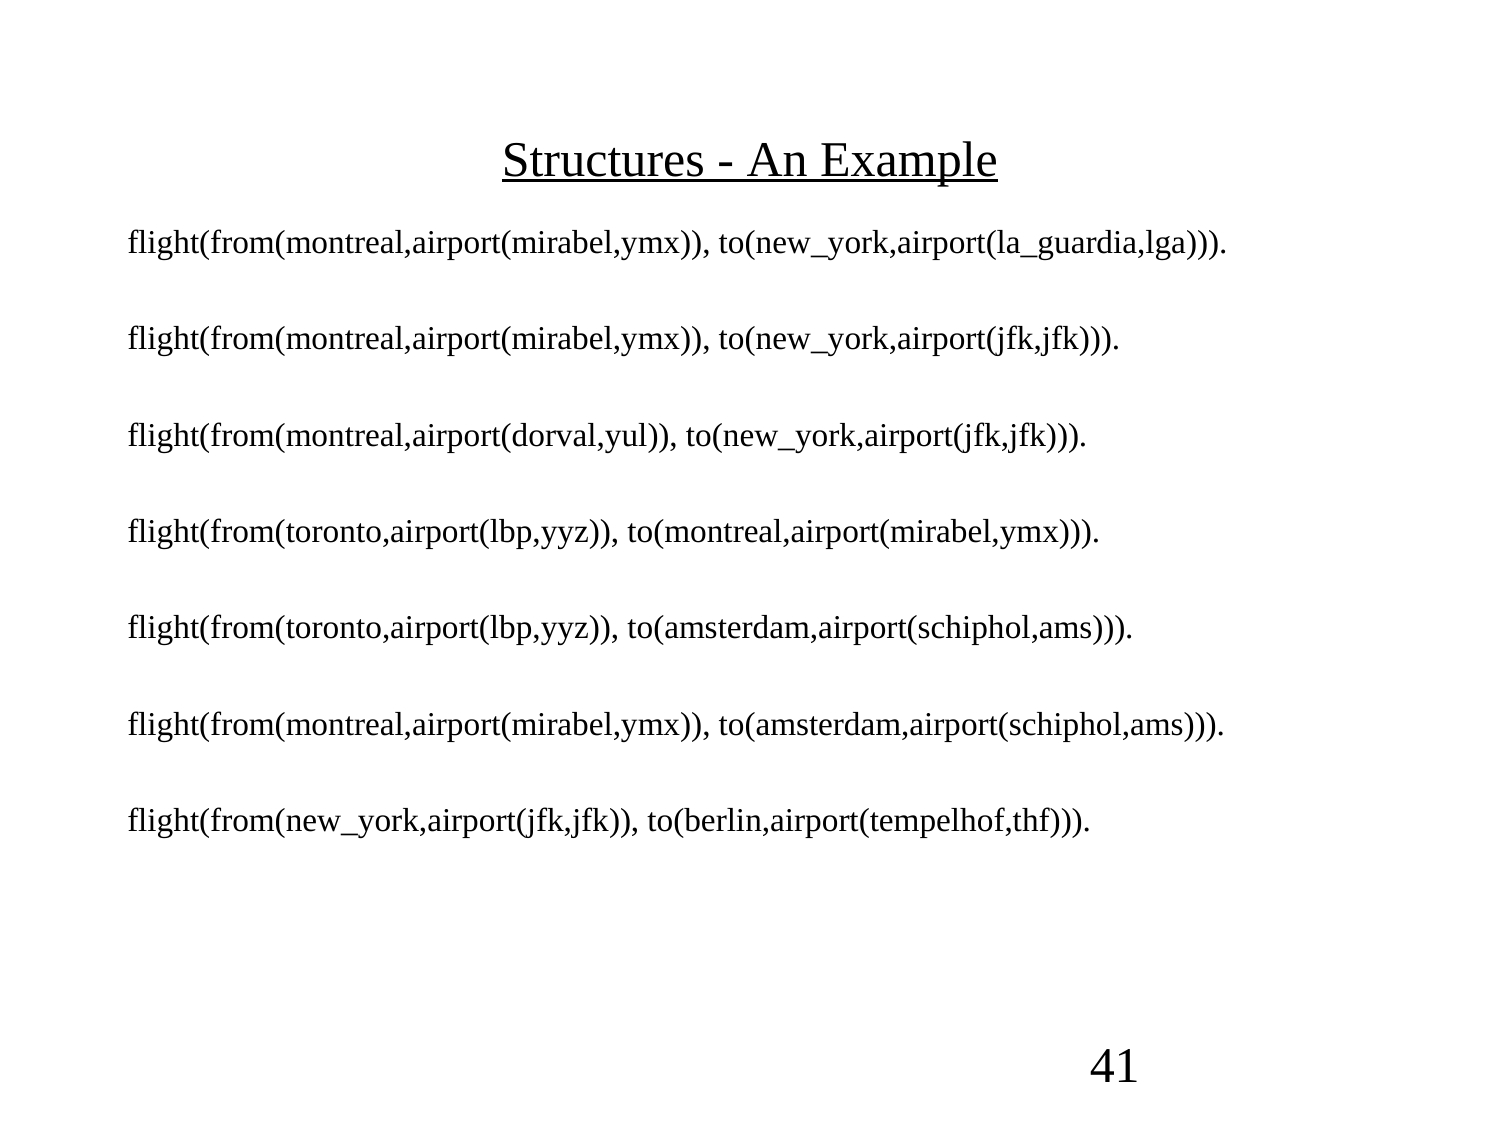

# Structures - An Example
flight(from(montreal,airport(mirabel,ymx)), to(new_york,airport(la_guardia,lga))).
flight(from(montreal,airport(mirabel,ymx)), to(new_york,airport(jfk,jfk))).
flight(from(montreal,airport(dorval,yul)), to(new_york,airport(jfk,jfk))).
flight(from(toronto,airport(lbp,yyz)), to(montreal,airport(mirabel,ymx))).
flight(from(toronto,airport(lbp,yyz)), to(amsterdam,airport(schiphol,ams))).
flight(from(montreal,airport(mirabel,ymx)), to(amsterdam,airport(schiphol,ams))).
flight(from(new_york,airport(jfk,jfk)), to(berlin,airport(tempelhof,thf))).
41